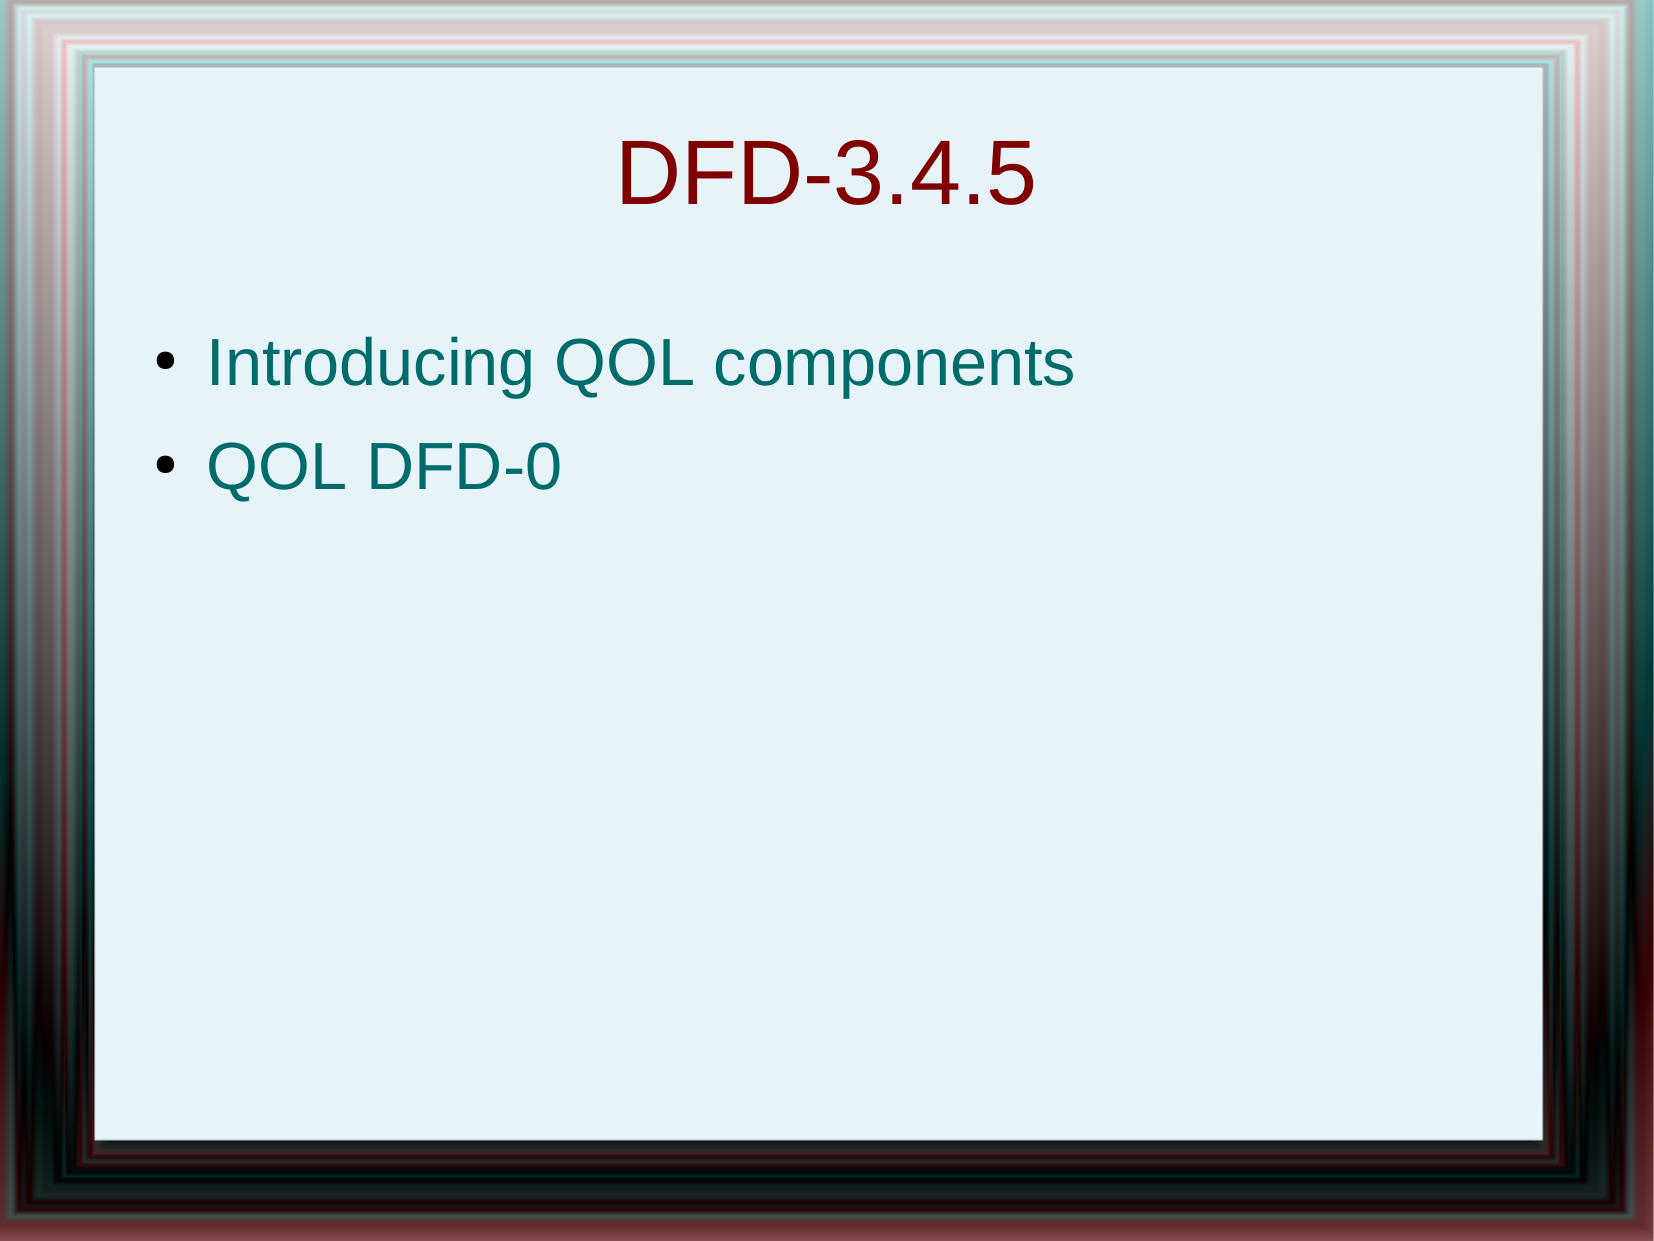

# DFD-3.4.5
Introducing QOL components
QOL DFD-0